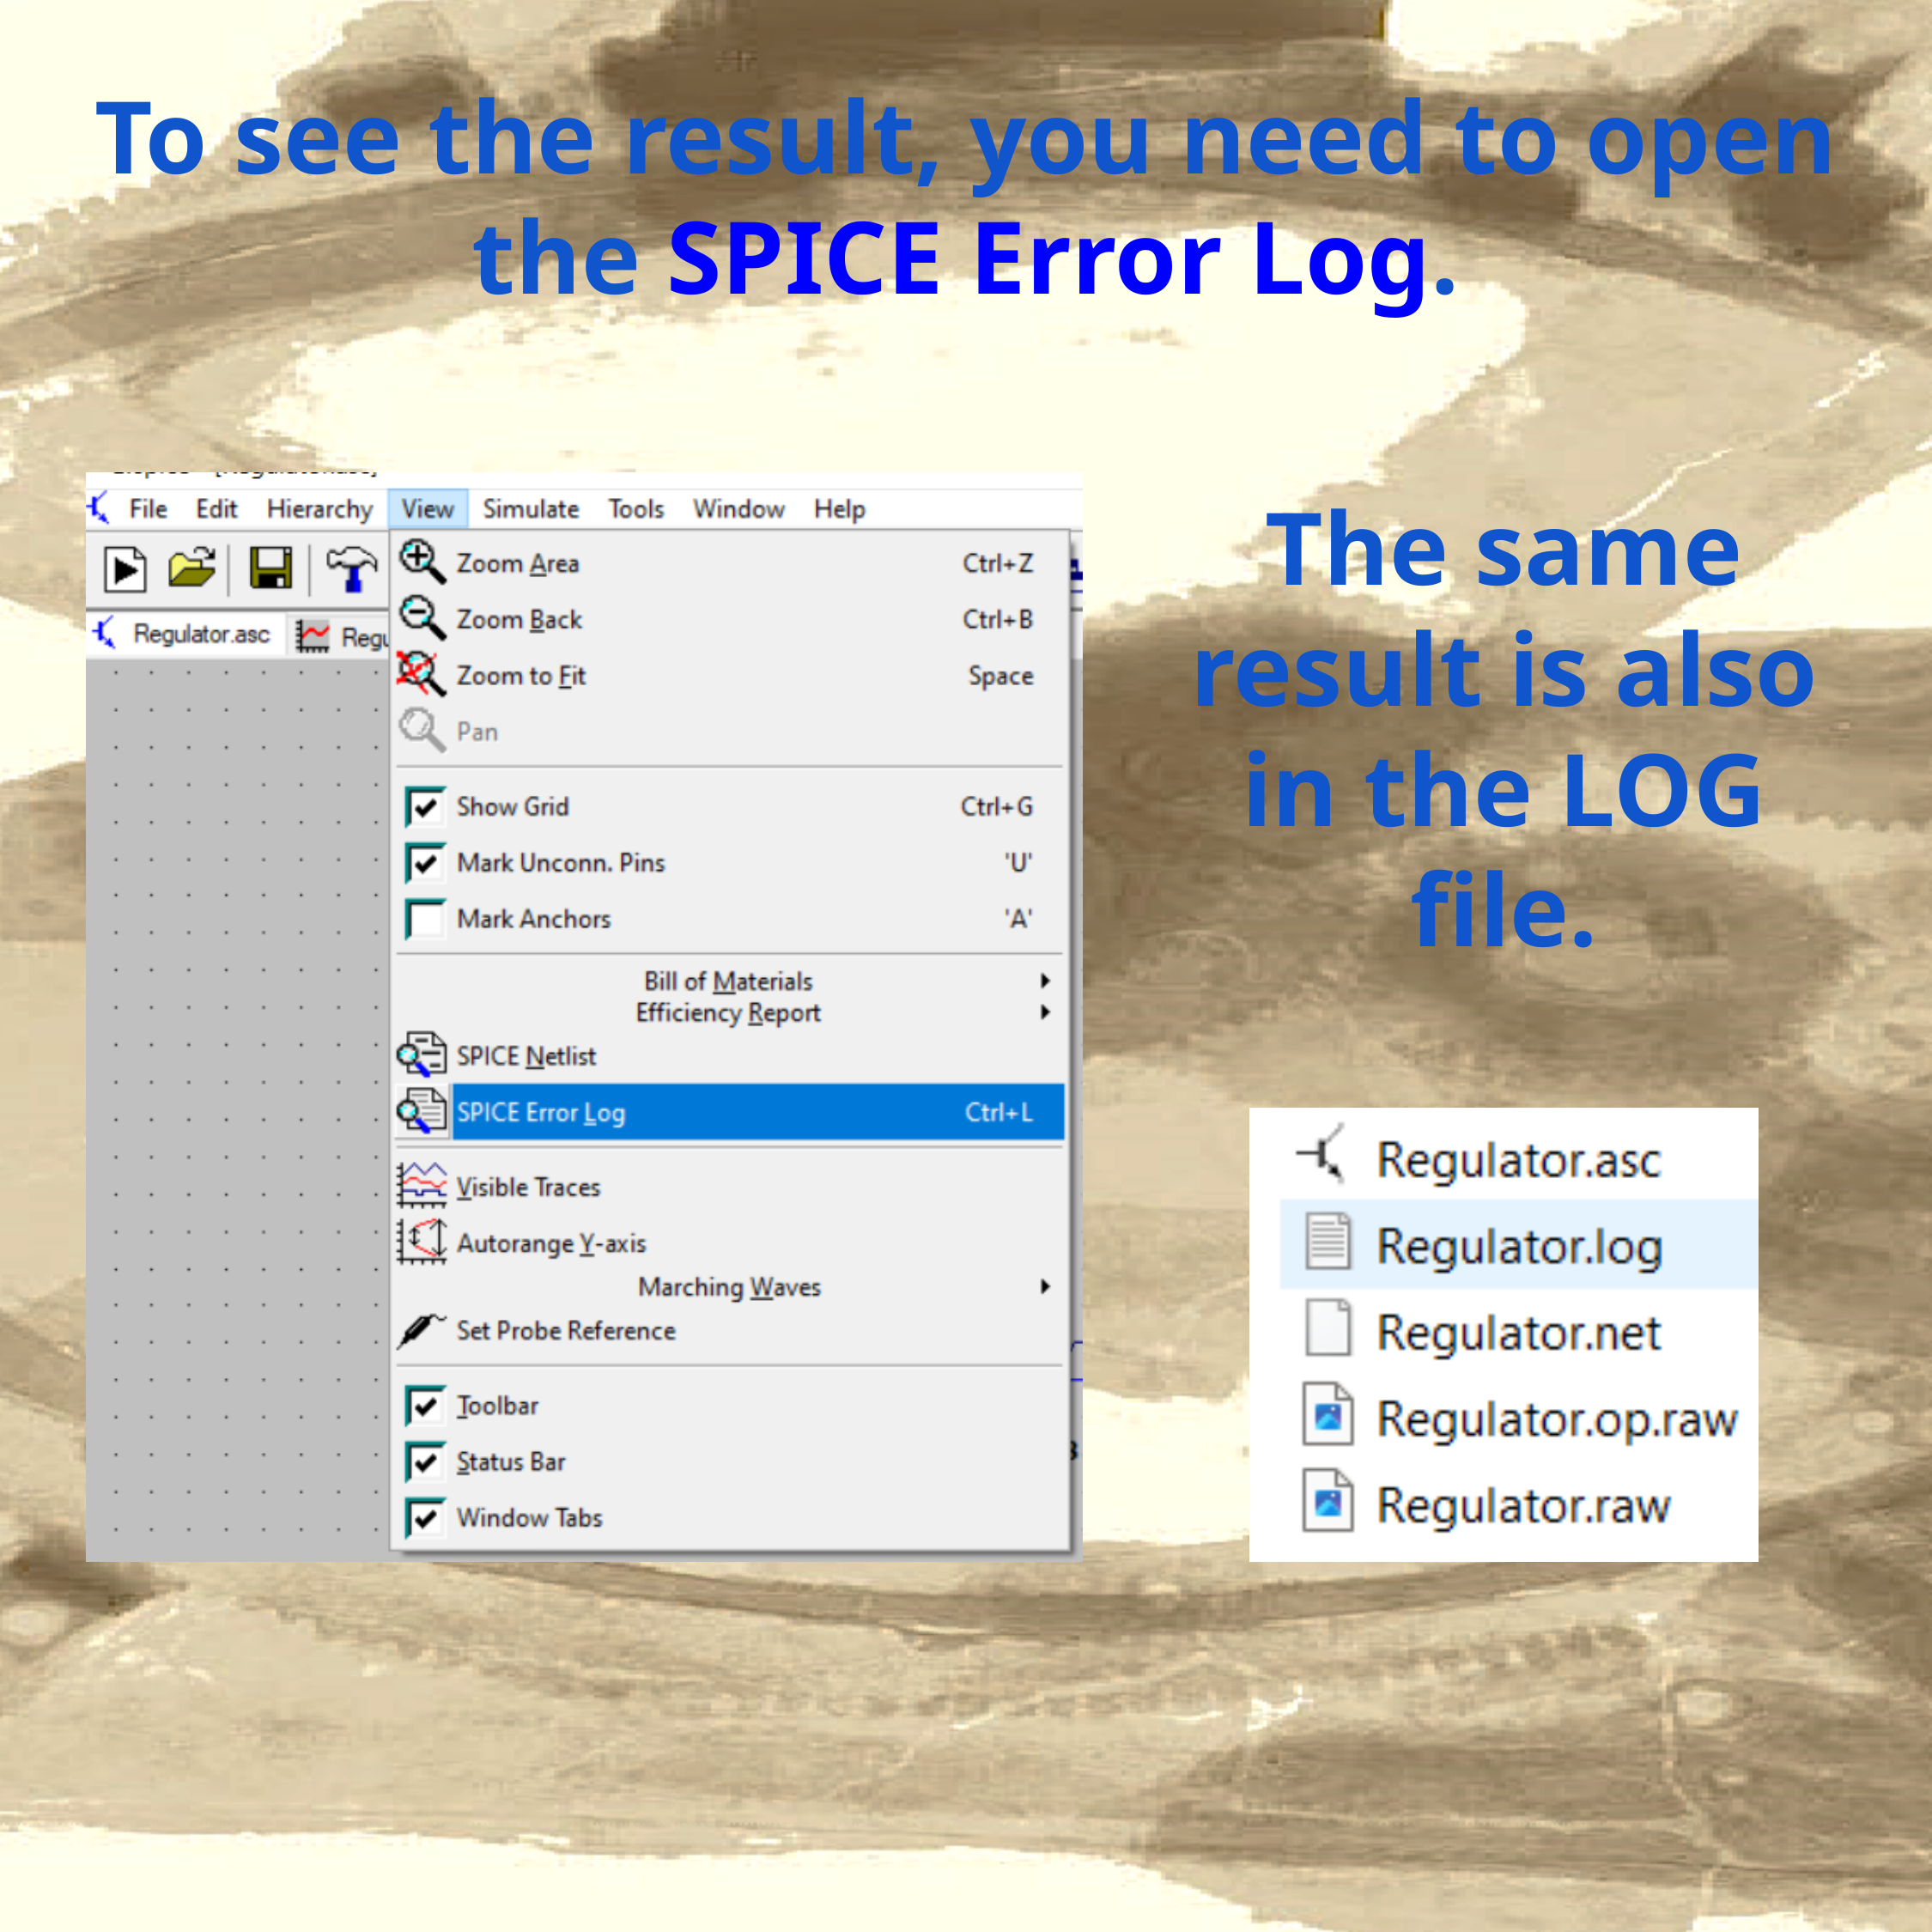

To see the result, you need to open the SPICE Error Log.
The same result is also in the LOG file.